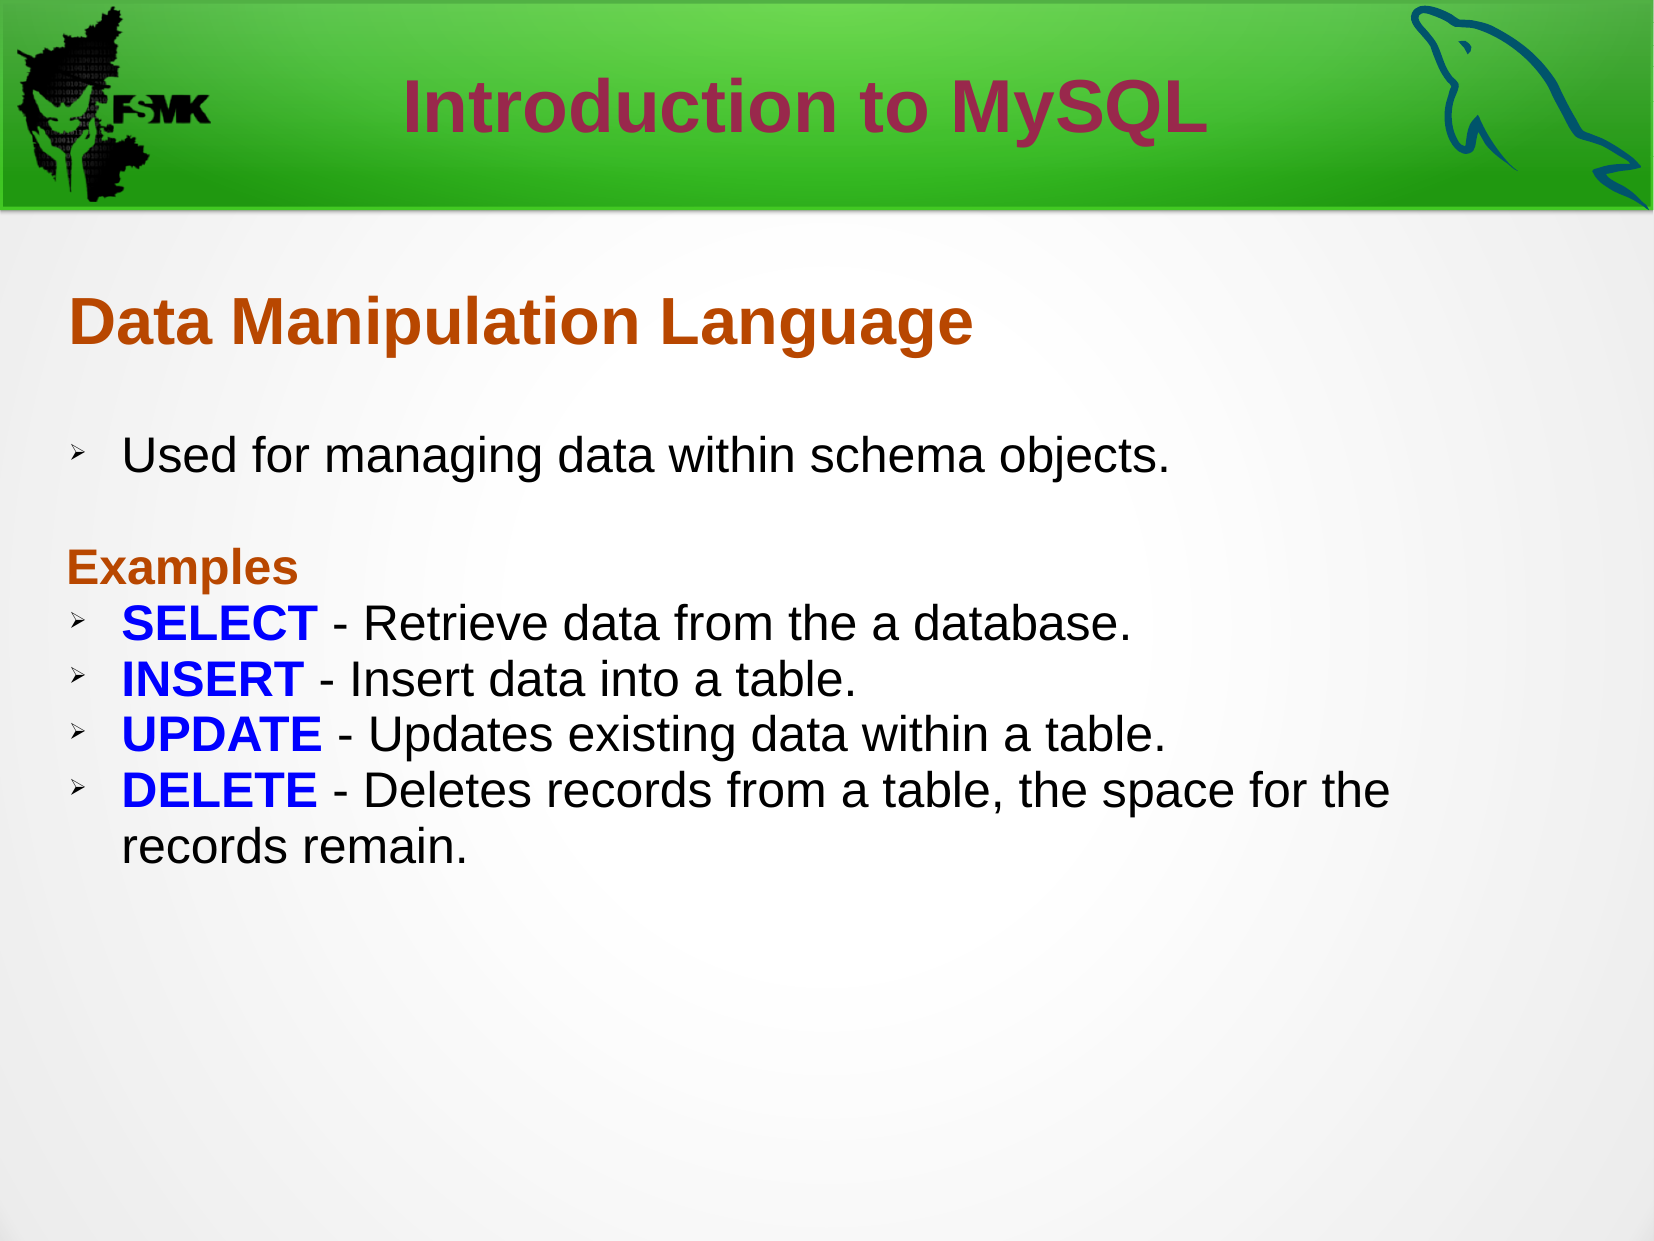

# Introduction to MySQL
Data Manipulation Language
Used for managing data within schema objects.
Examples
SELECT - Retrieve data from the a database.
INSERT - Insert data into a table.
UPDATE - Updates existing data within a table.
DELETE - Deletes records from a table, the space for the records remain.